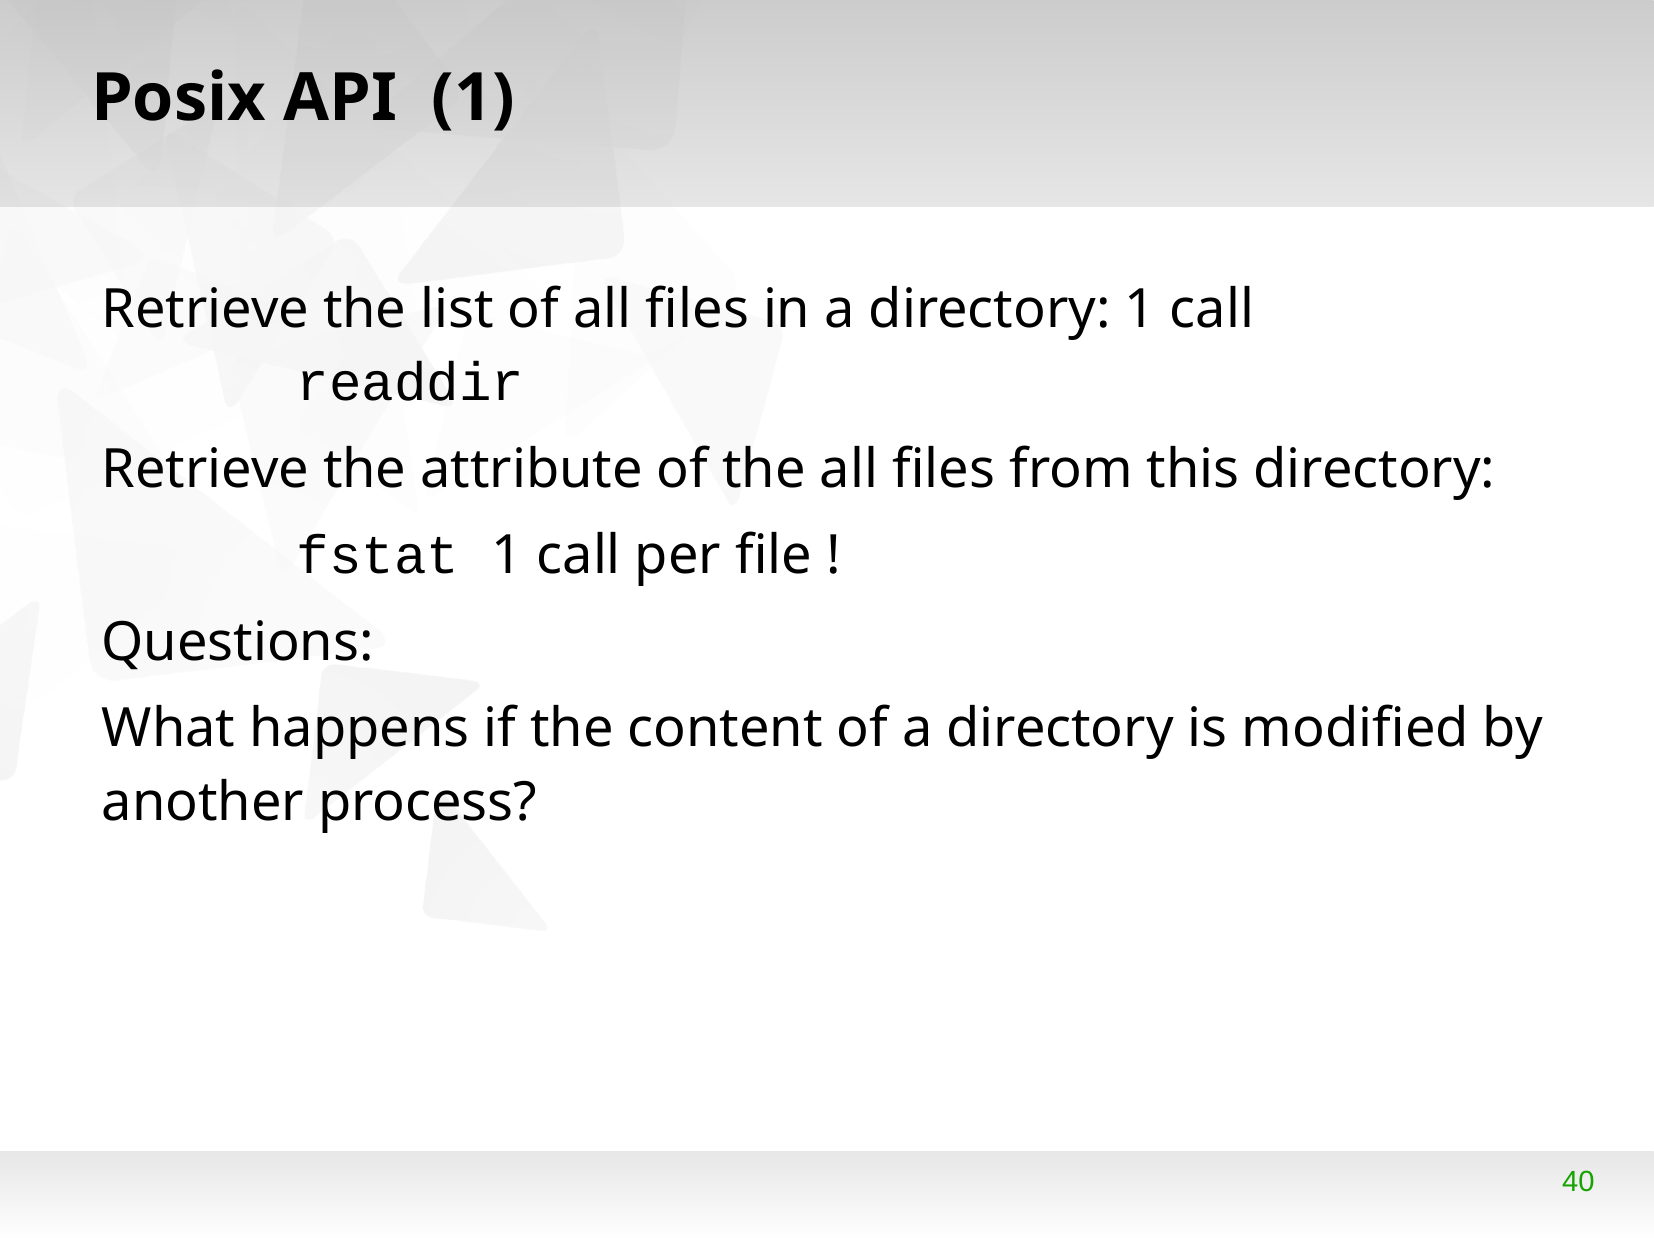

# Posix API (1)
Retrieve the list of all files in a directory: 1 call
 readdir
Retrieve the attribute of the all files from this directory:
 fstat 1 call per file !
Questions:
What happens if the content of a directory is modified by another process?
40